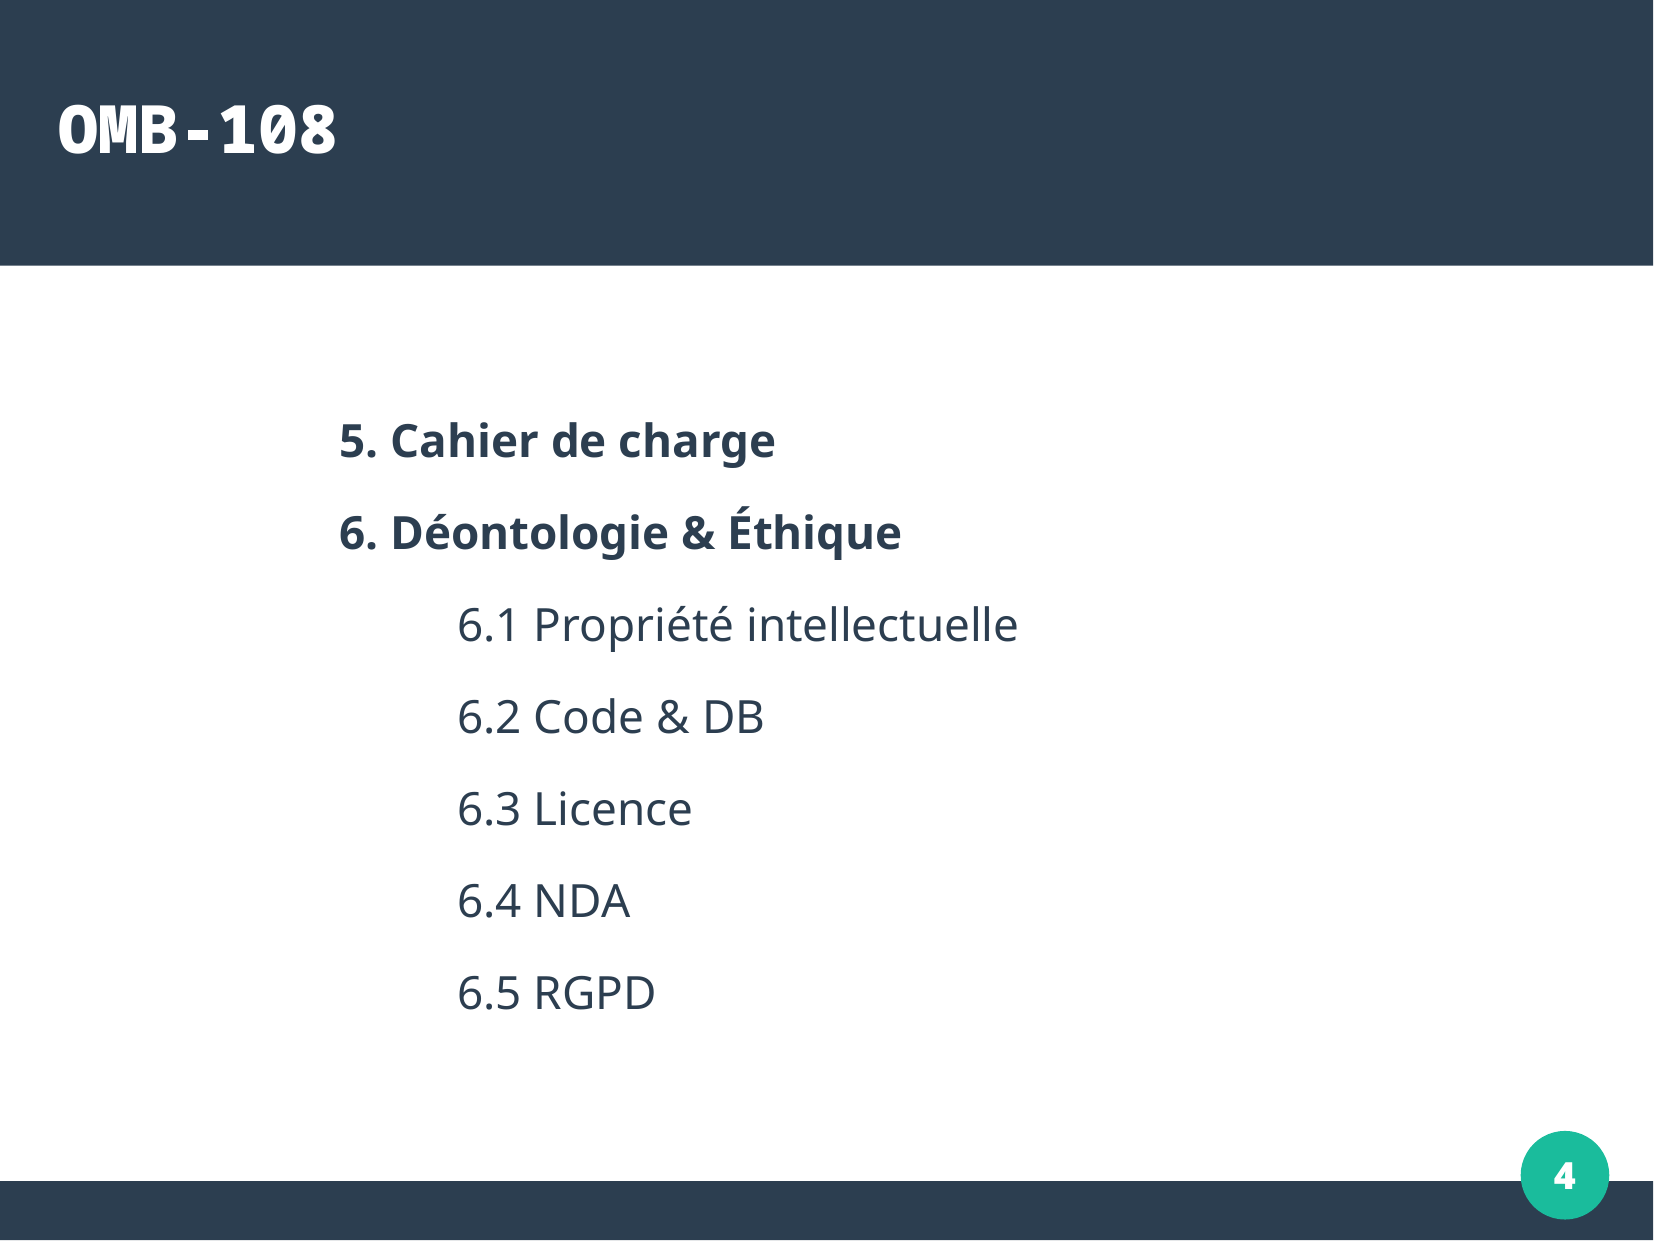

# OMB-108
5. Cahier de charge
6. Déontologie & Éthique
6.1 Propriété intellectuelle
6.2 Code & DB
6.3 Licence
6.4 NDA
6.5 RGPD
4